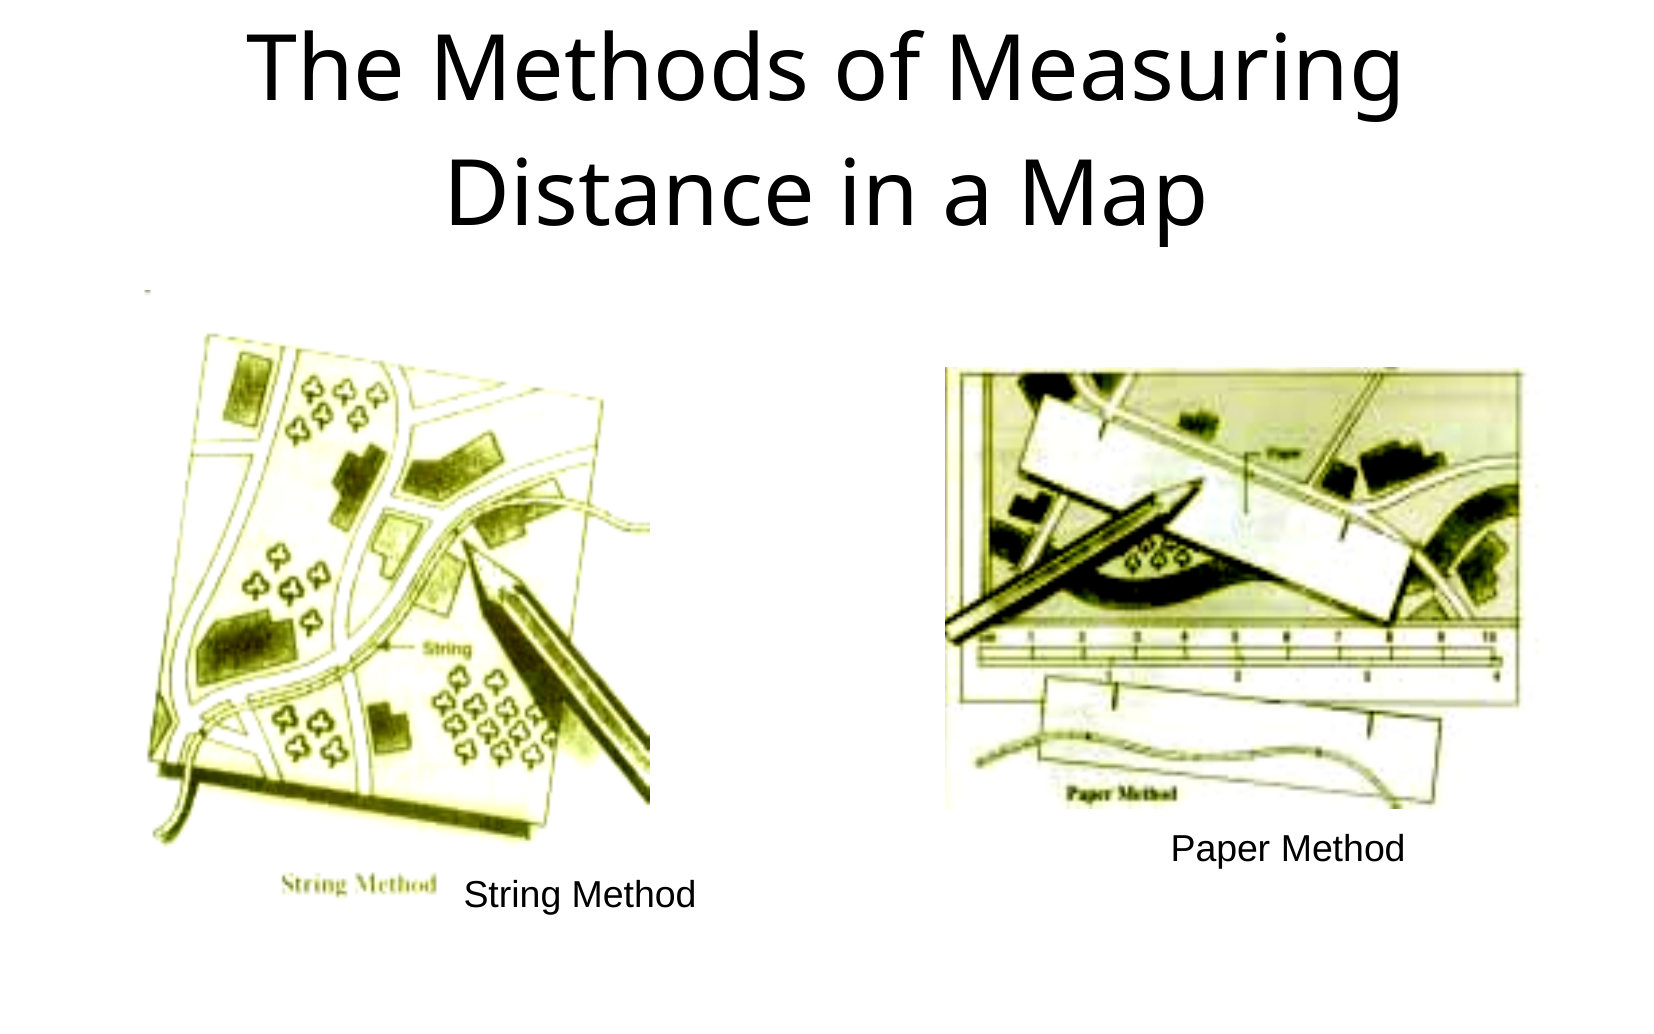

# The Methods of Measuring Distance in a Map
Paper Method
String Method